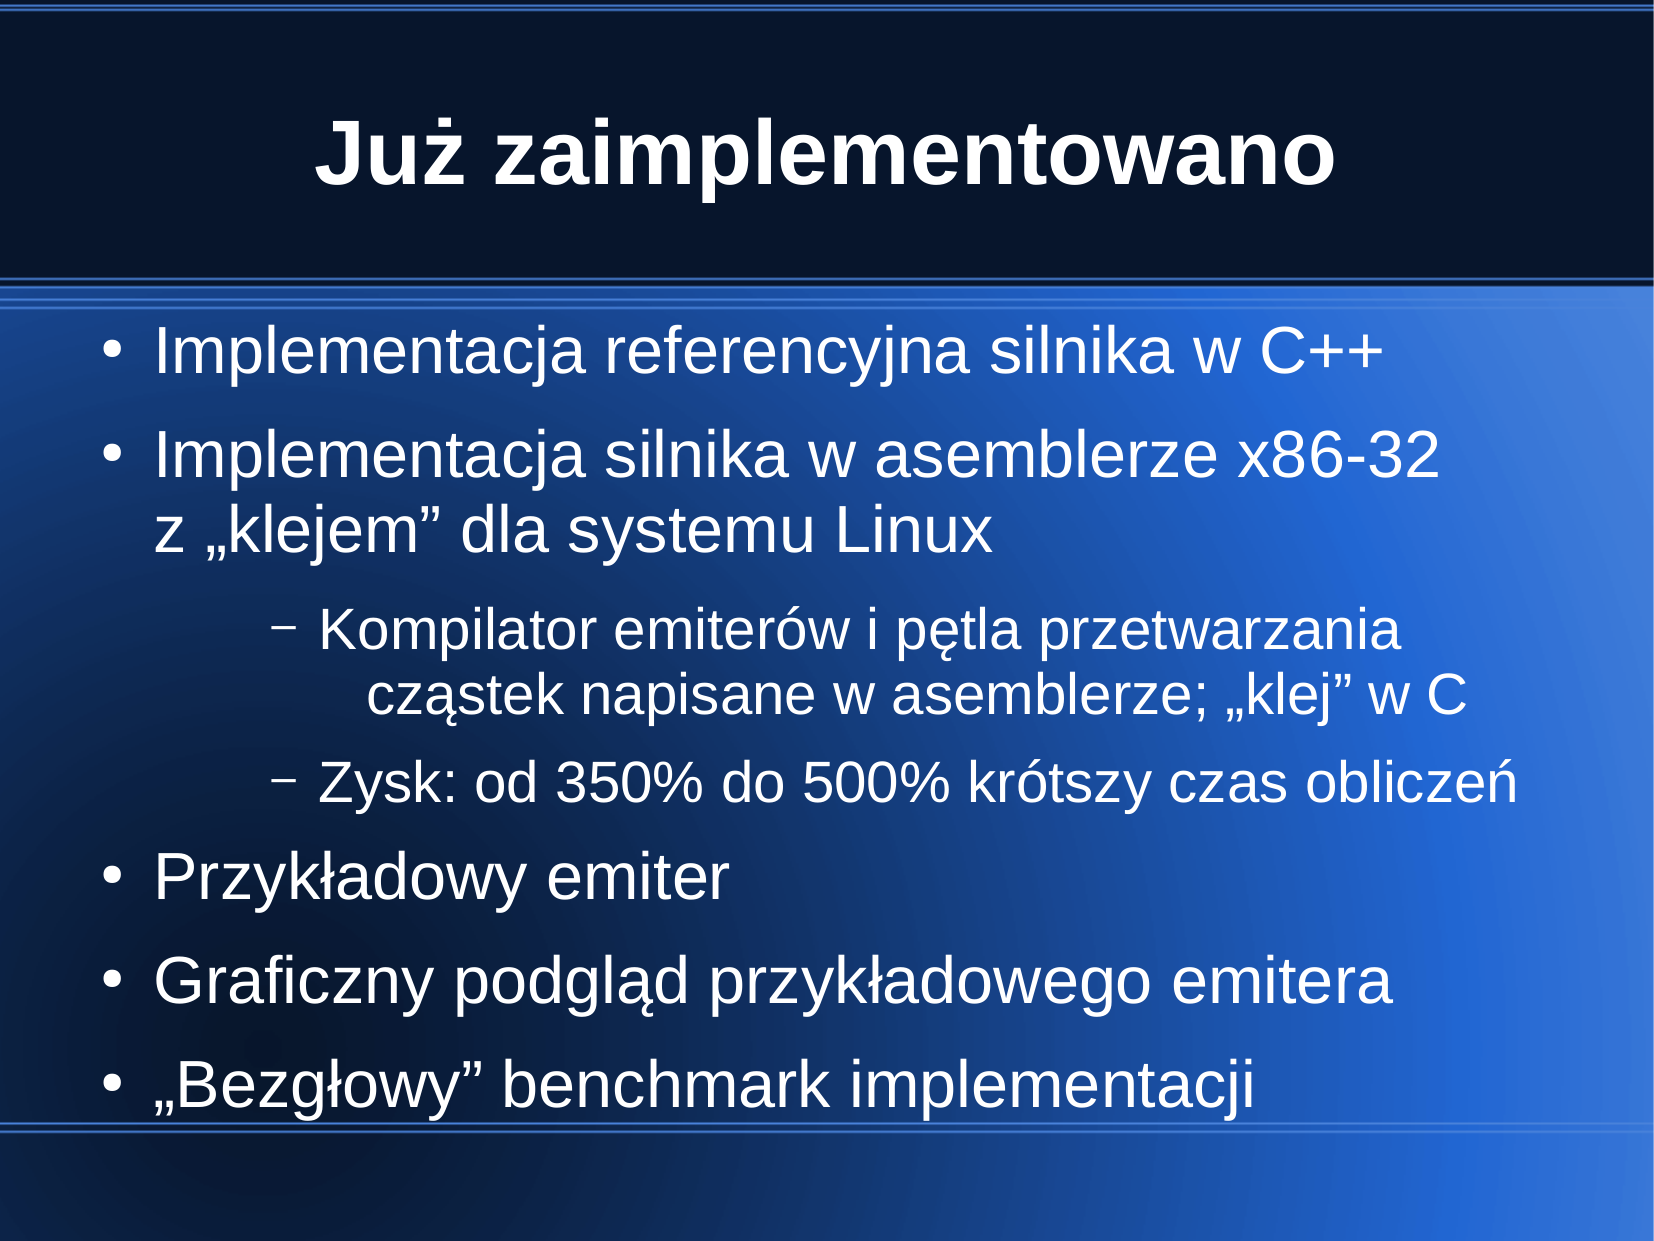

# Już zaimplementowano
Implementacja referencyjna silnika w C++
Implementacja silnika w asemblerze x86-32 z „klejem” dla systemu Linux
Kompilator emiterów i pętla przetwarzania cząstek napisane w asemblerze; „klej” w C
Zysk: od 350% do 500% krótszy czas obliczeń
Przykładowy emiter
Graficzny podgląd przykładowego emitera
„Bezgłowy” benchmark implementacji